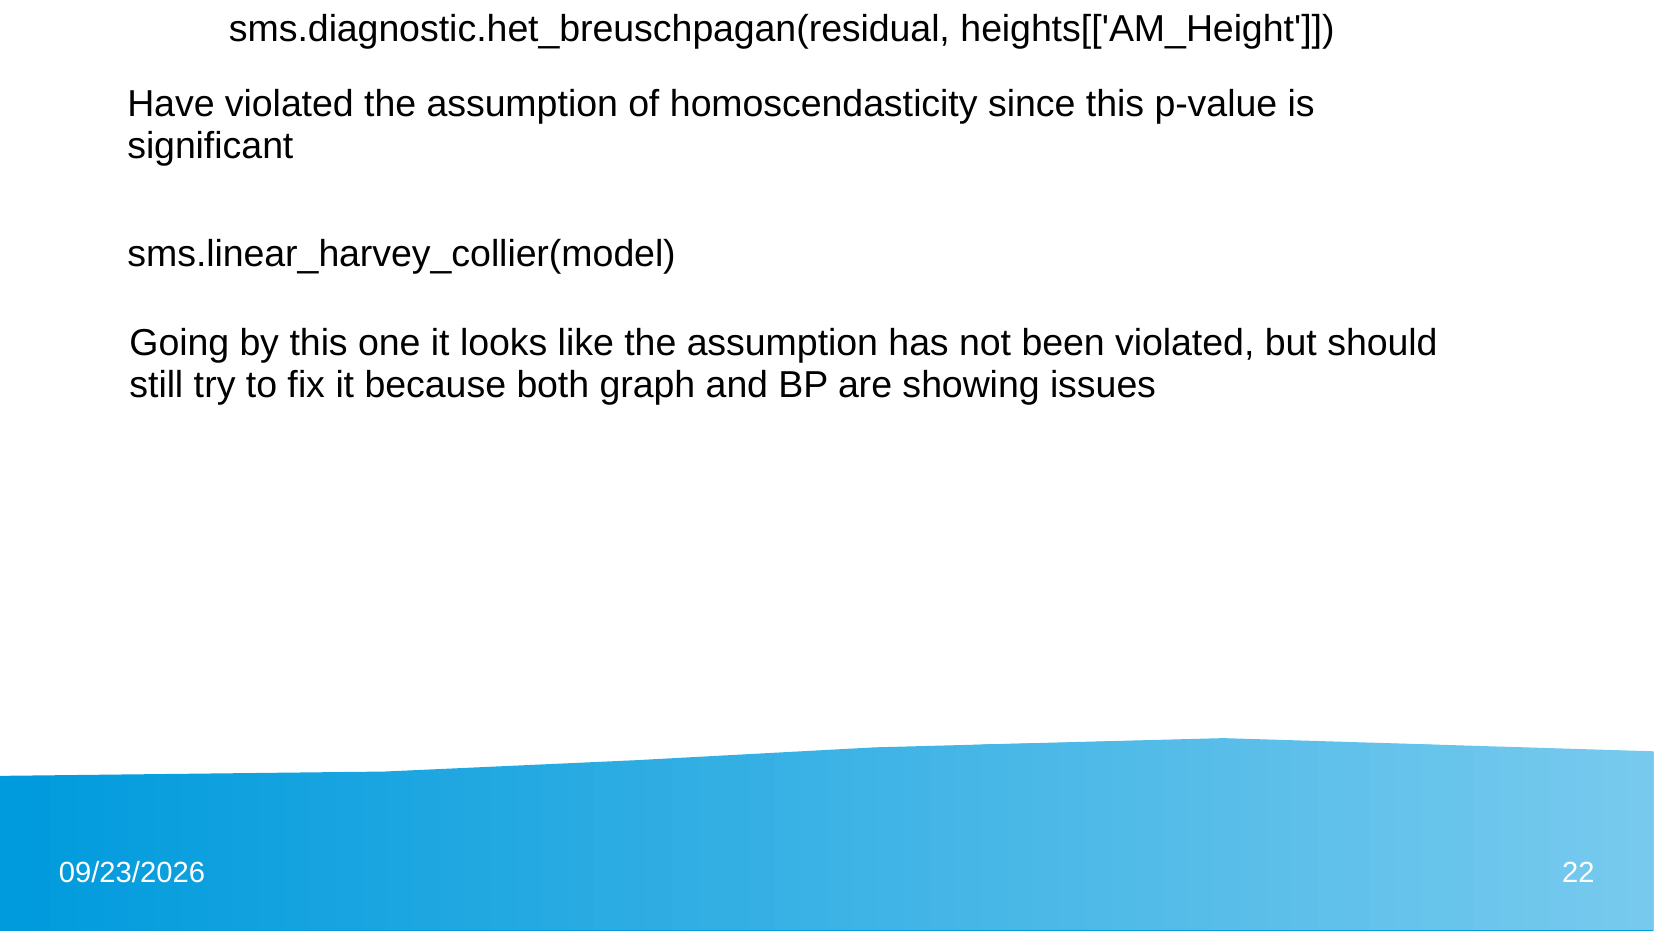

sms.diagnostic.het_breuschpagan(residual, heights[['AM_Height']])
Have violated the assumption of homoscendasticity since this p-value is significant
sms.linear_harvey_collier(model)
Going by this one it looks like the assumption has not been violated, but should still try to fix it because both graph and BP are showing issues